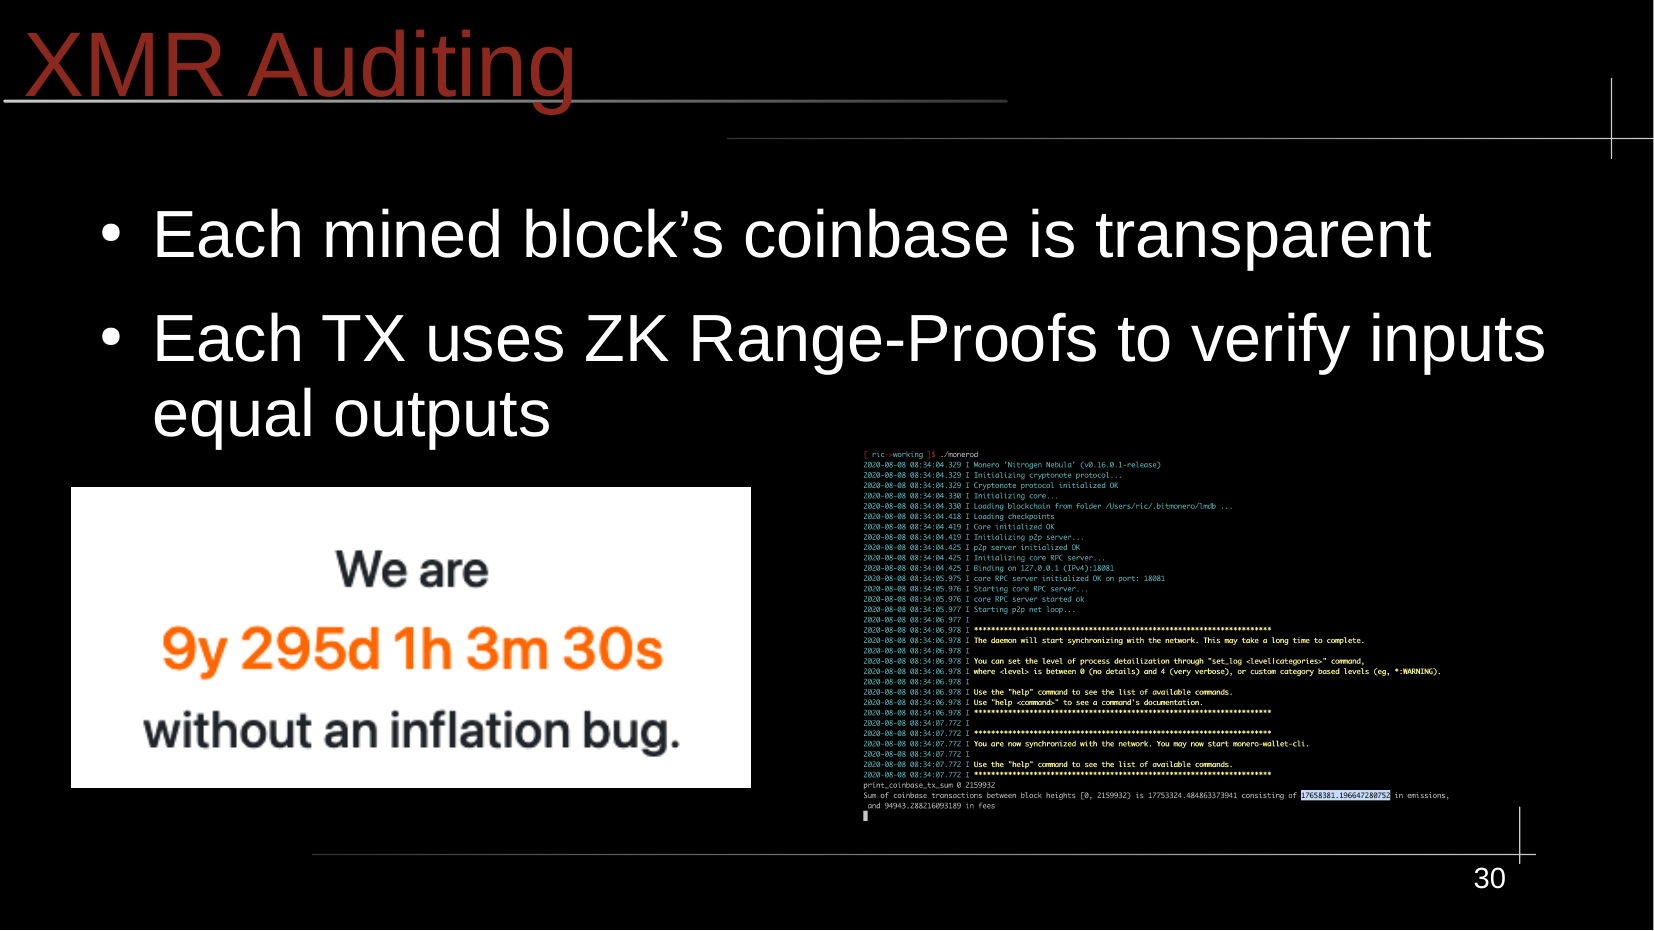

# XMR Auditing
Each mined block’s coinbase is transparent
Each TX uses ZK Range-Proofs to verify inputs equal outputs
30